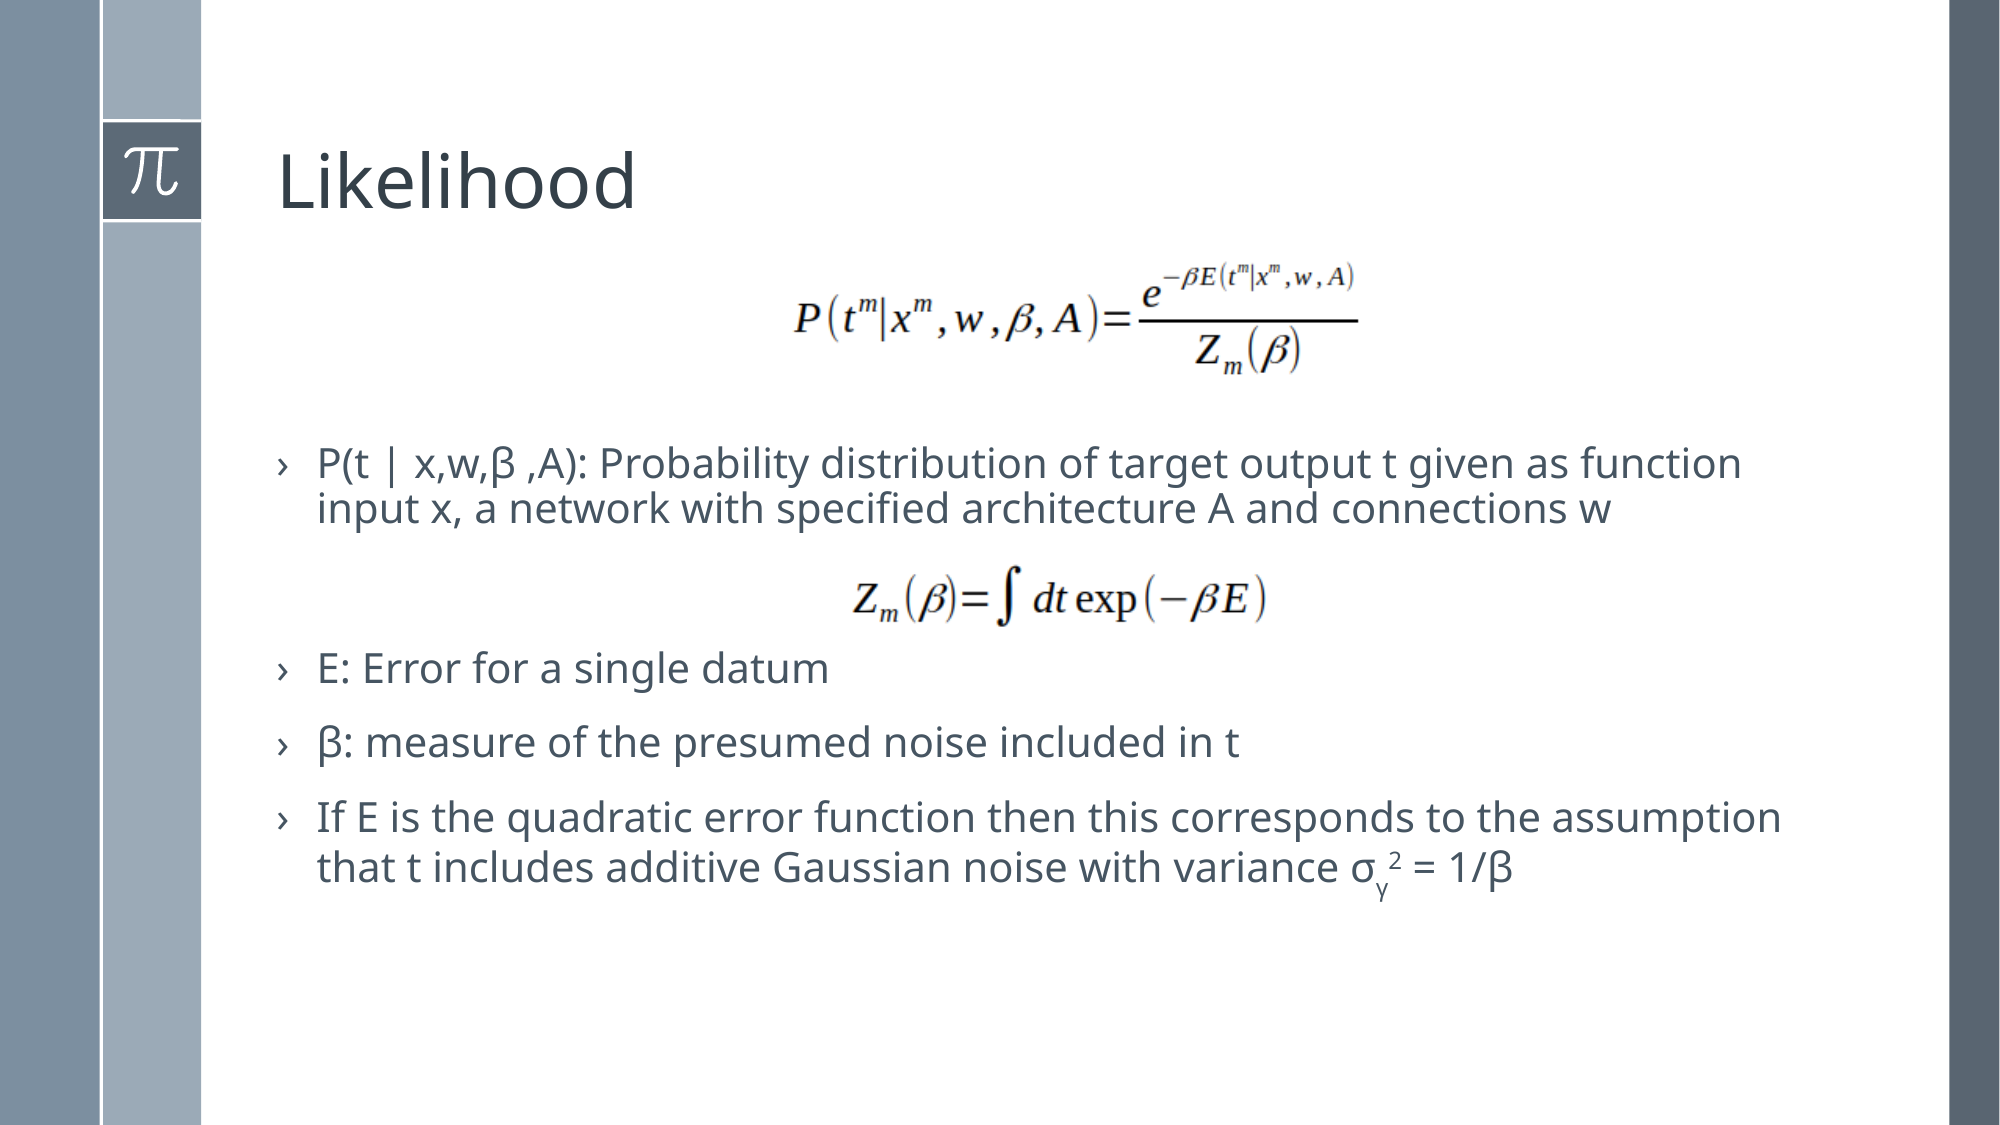

Likelihood
P(t | x,w,β ,A): Probability distribution of target output t given as function input x, a network with specified architecture A and connections w
E: Error for a single datum
β: measure of the presumed noise included in t
If E is the quadratic error function then this corresponds to the assumption that t includes additive Gaussian noise with variance σγ2 = 1/β